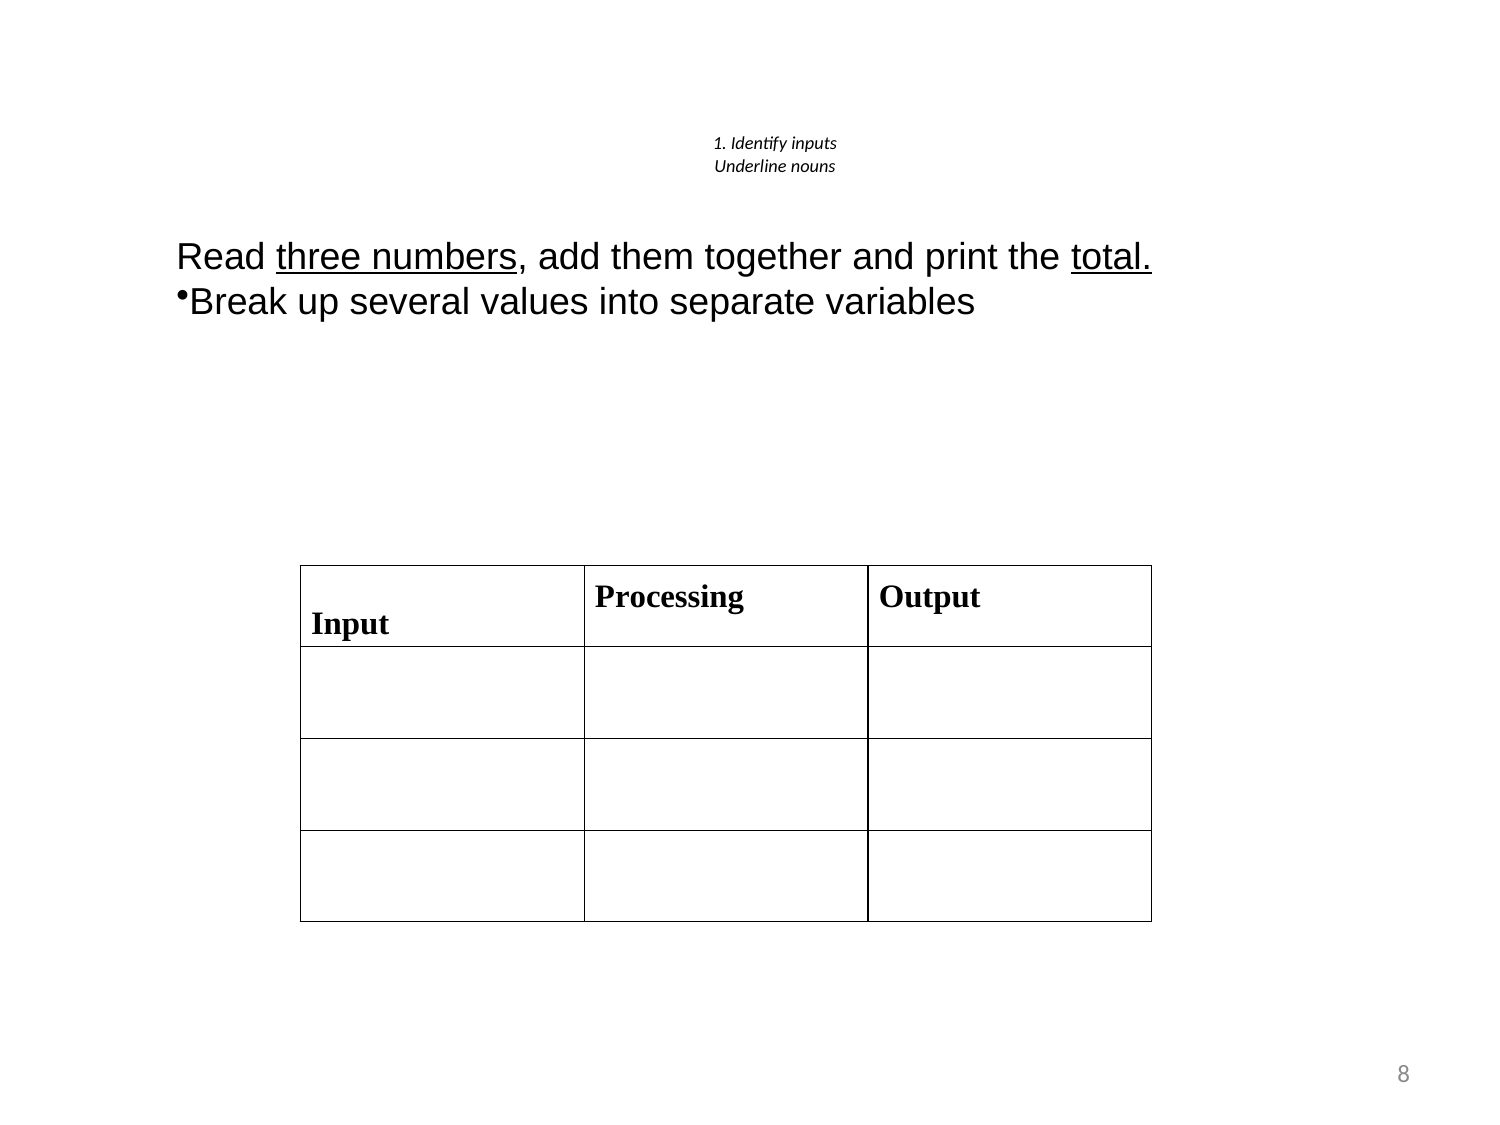

# 1. Identify inputs Underline nouns
Read three numbers, add them together and print the total.
Break up several values into separate variables